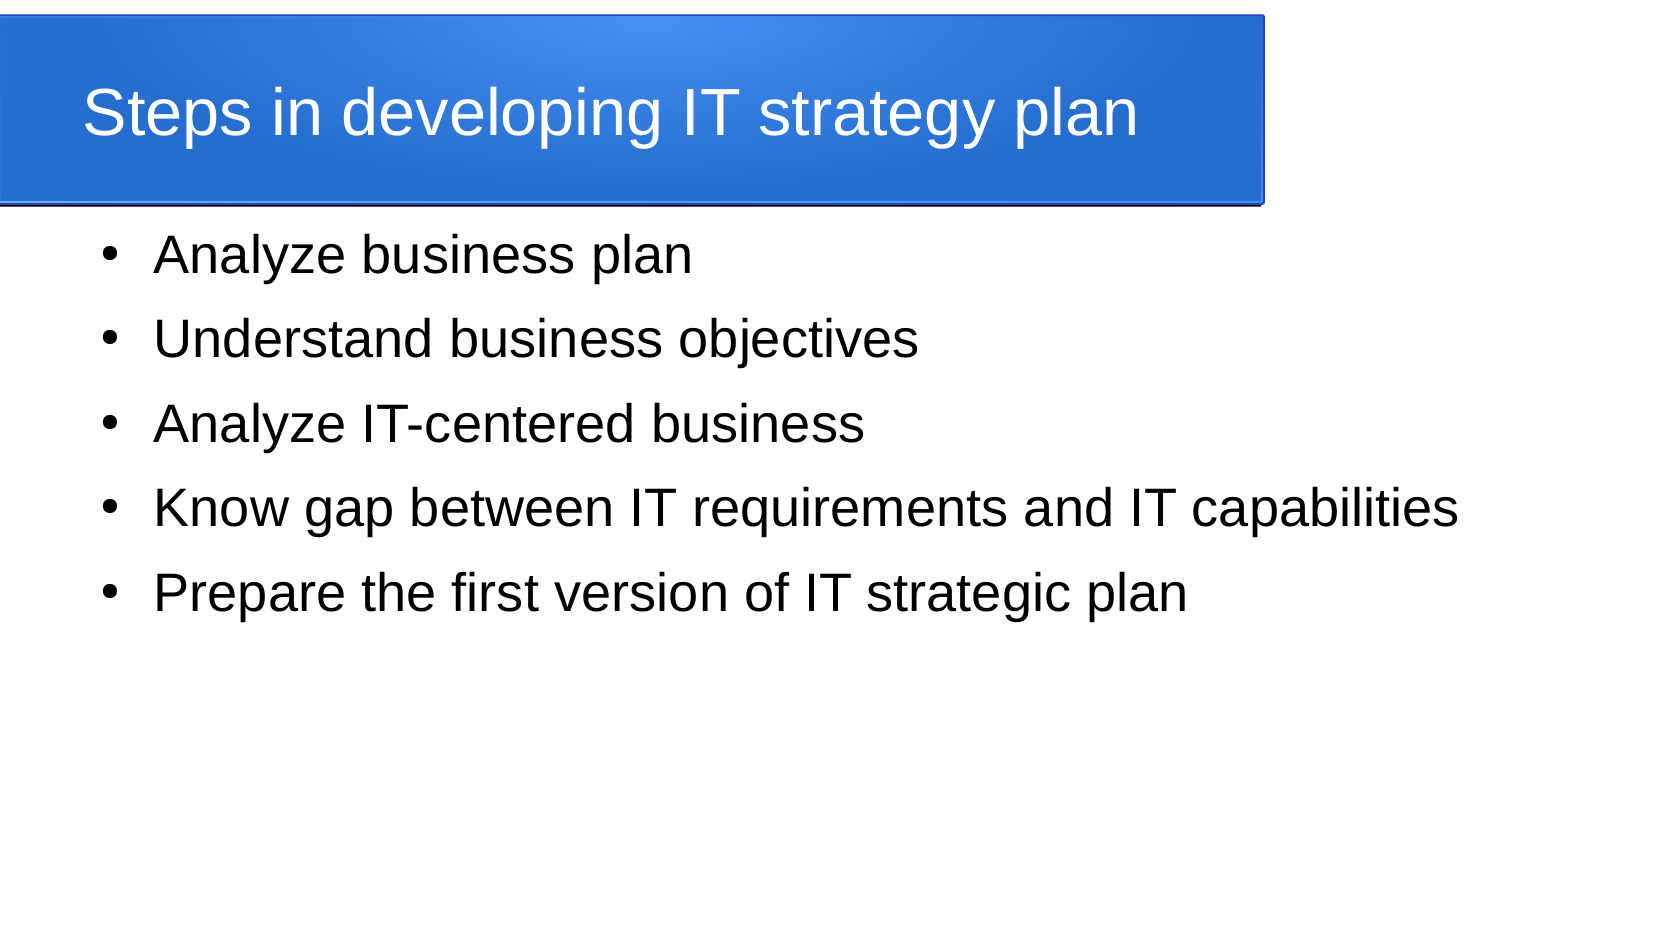

# Steps in developing IT strategy plan
Analyze business plan
Understand business objectives
Analyze IT-centered business
Know gap between IT requirements and IT capabilities
Prepare the first version of IT strategic plan